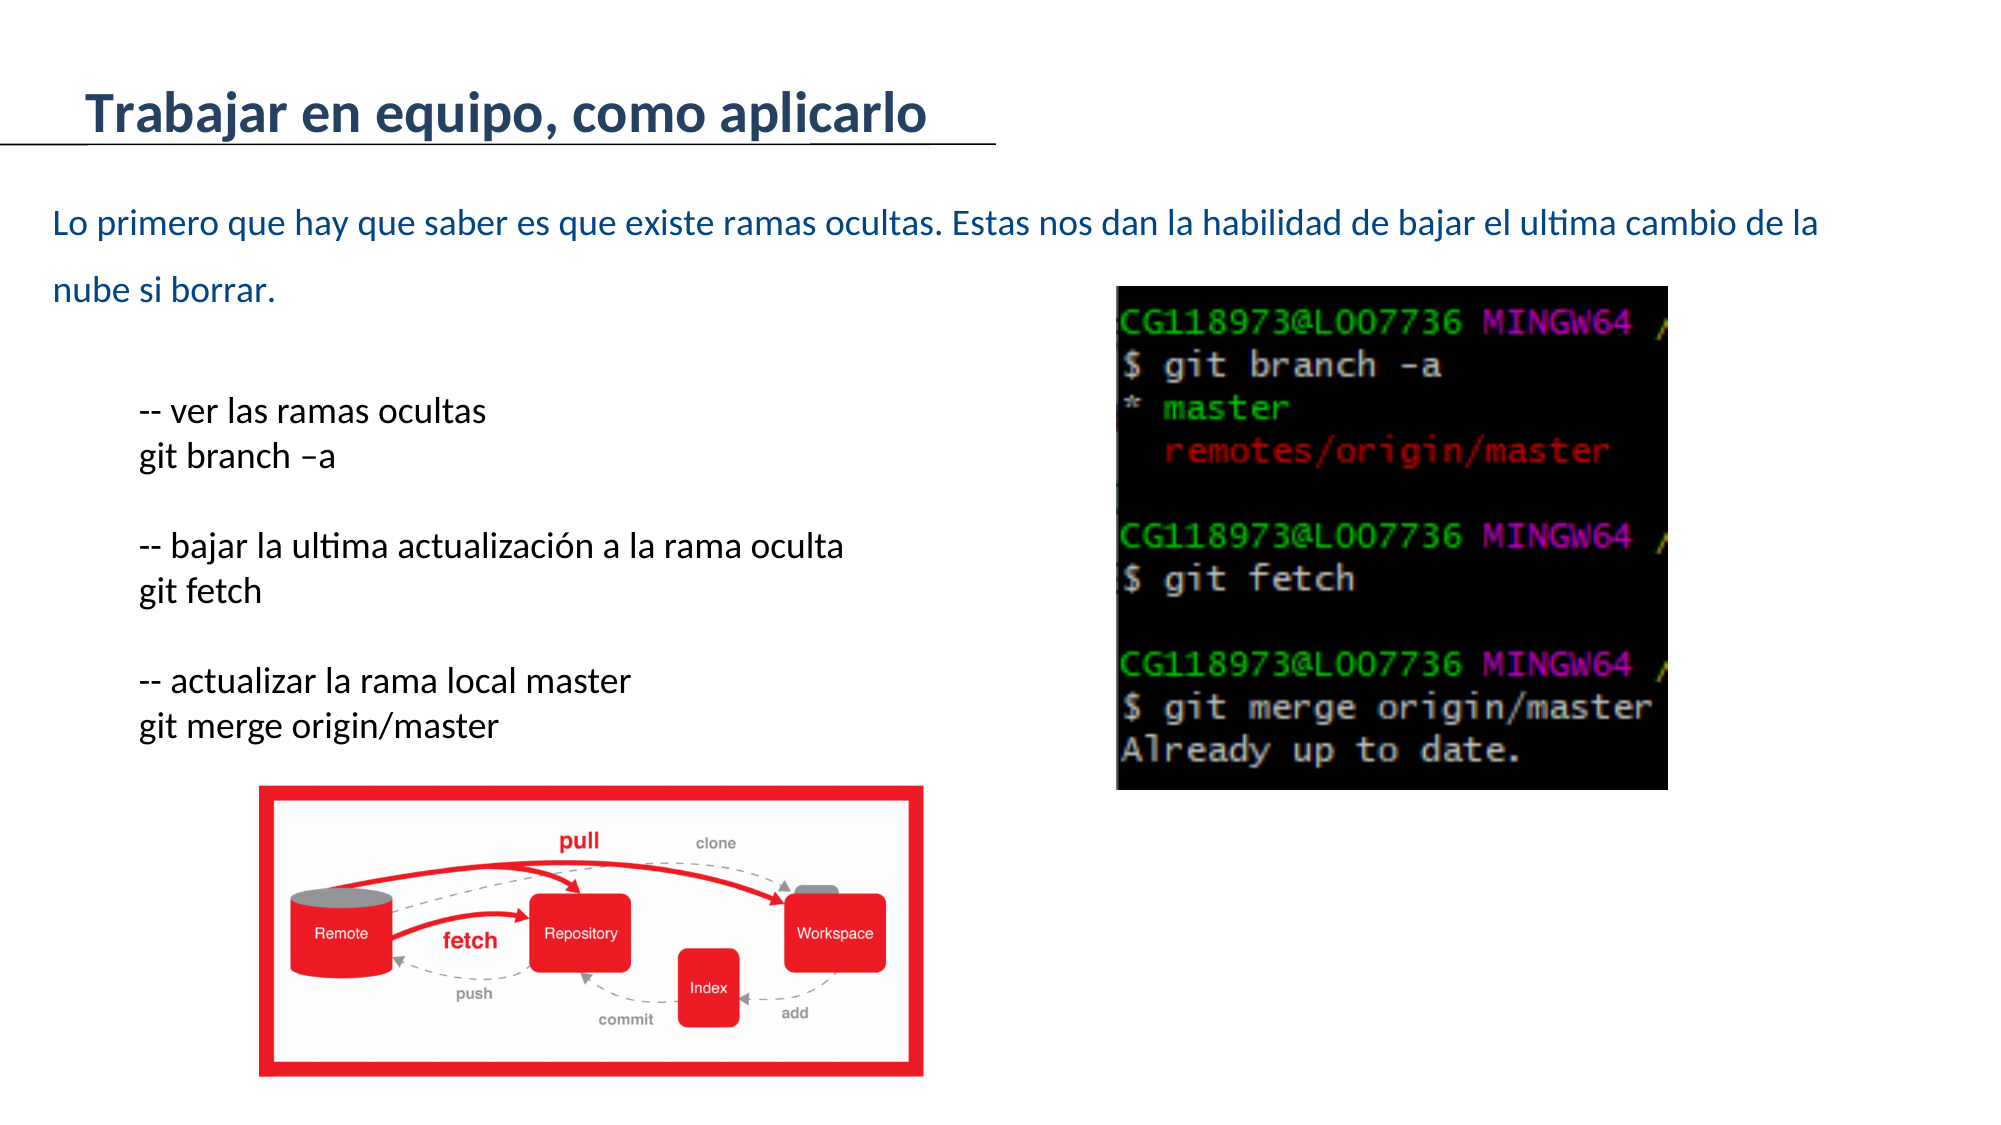

Trabajar en equipo, como aplicarlo
Lo primero que hay que saber es que existe ramas ocultas. Estas nos dan la habilidad de bajar el ultima cambio de la nube si borrar.
-- ver las ramas ocultas
git branch –a
-- bajar la ultima actualización a la rama oculta
git fetch
-- actualizar la rama local master
git merge origin/master